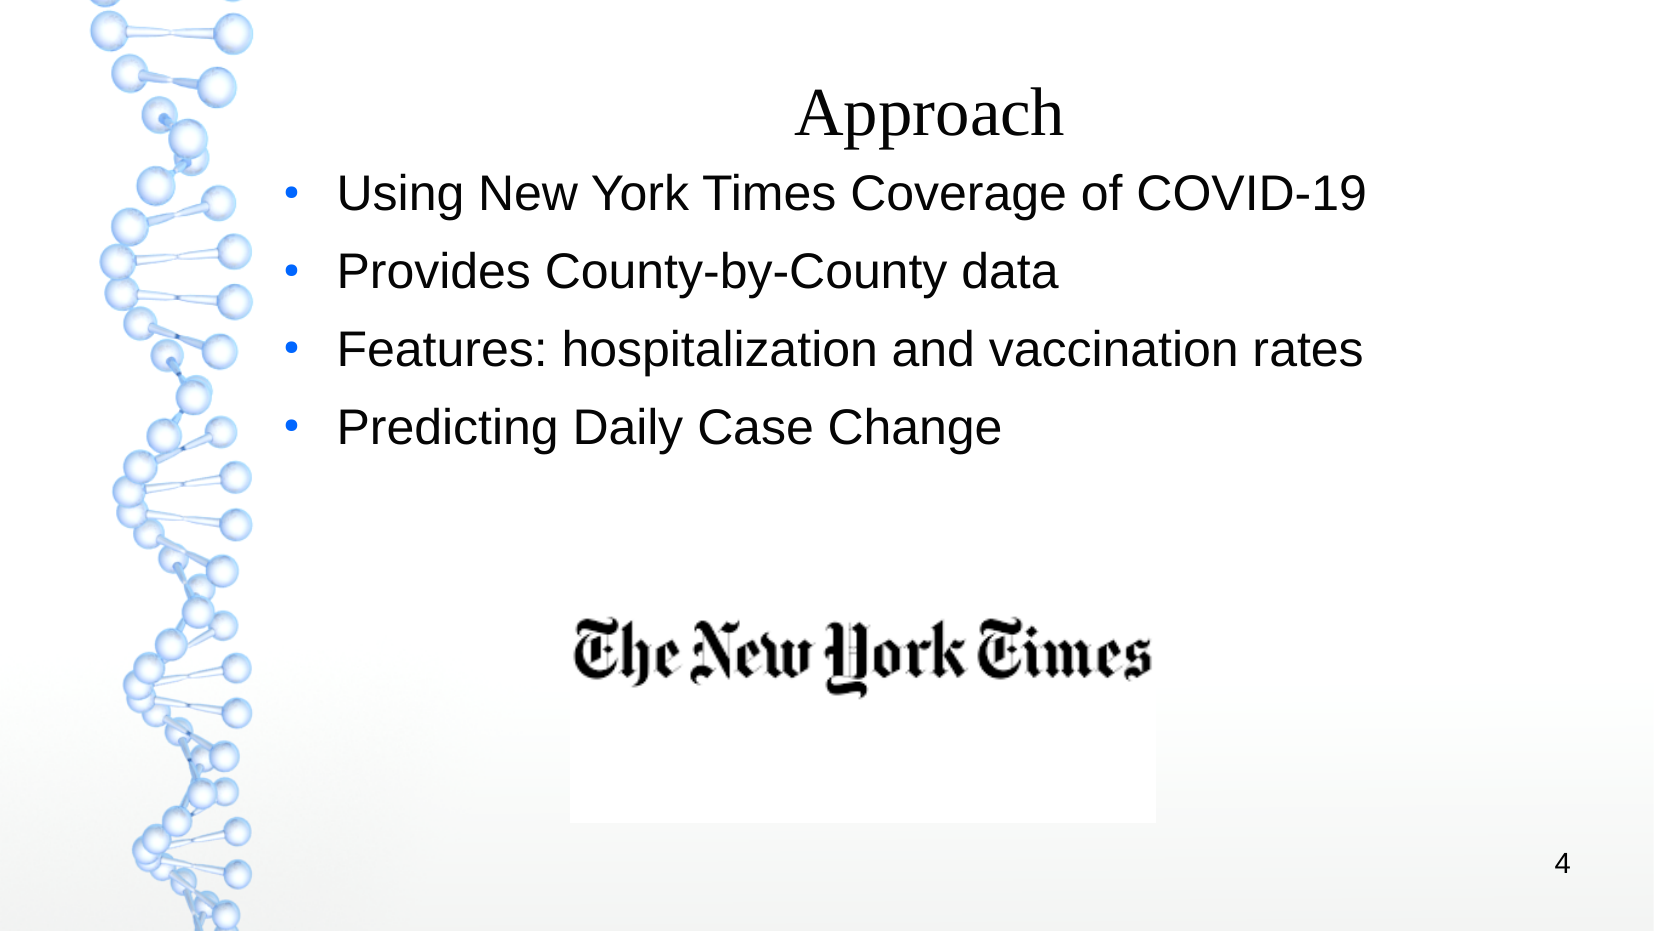

# Approach
Using New York Times Coverage of COVID-19
Provides County-by-County data
Features: hospitalization and vaccination rates
Predicting Daily Case Change
4